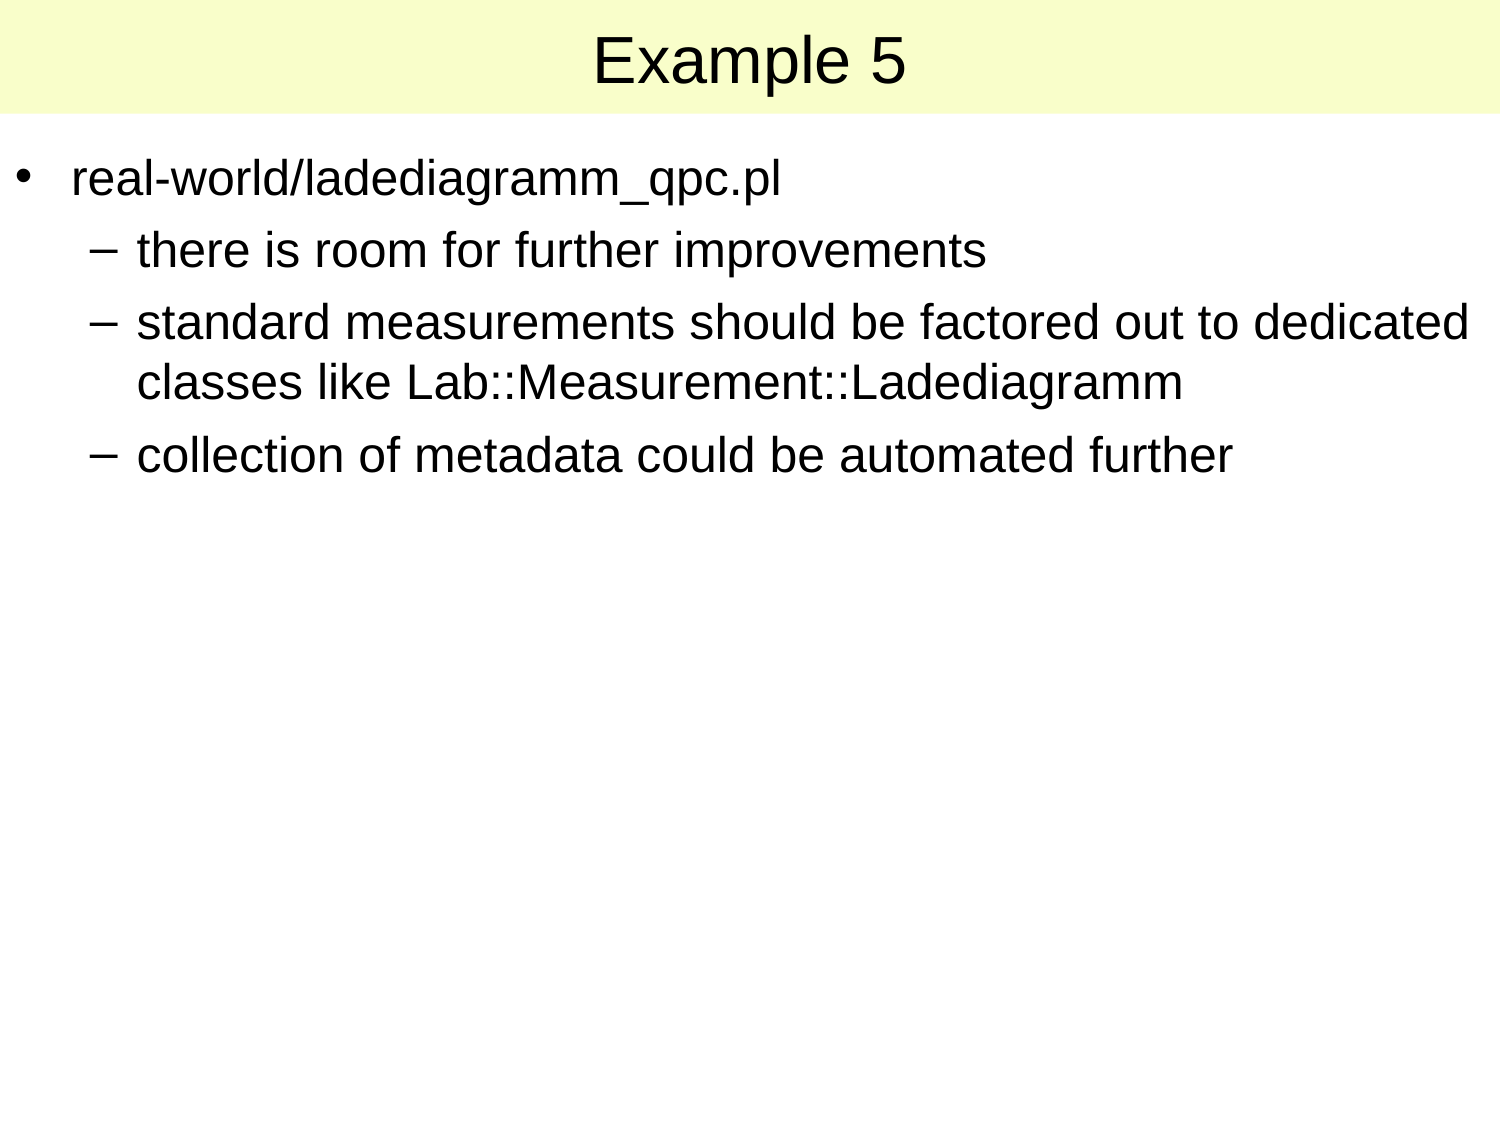

# Example 5
real-world/ladediagramm_qpc.pl
there is room for further improvements
standard measurements should be factored out to dedicated classes like Lab::Measurement::Ladediagramm
collection of metadata could be automated further